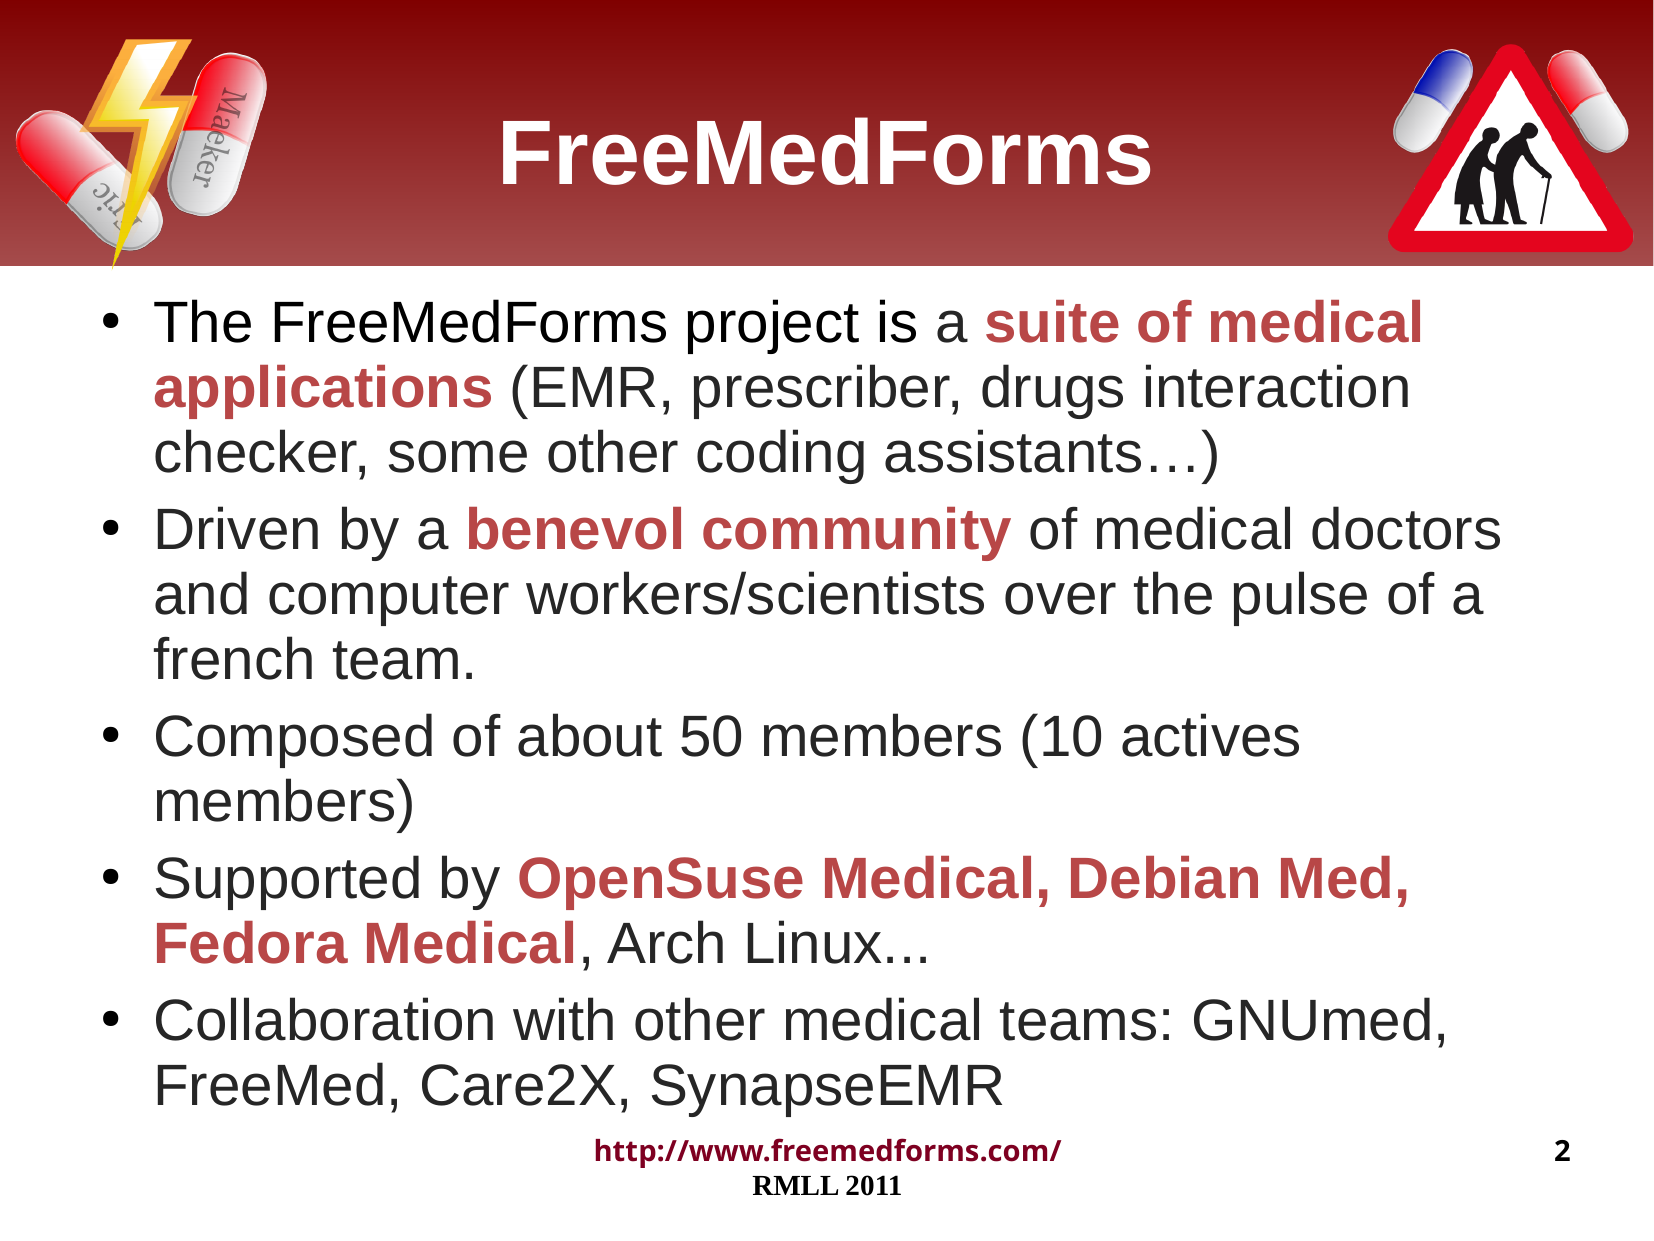

# FreeMedForms
The FreeMedForms project is a suite of medical applications (EMR, prescriber, drugs interaction checker, some other coding assistants…)
Driven by a benevol community of medical doctors and computer workers/scientists over the pulse of a french team.
Composed of about 50 members (10 actives members)
Supported by OpenSuse Medical, Debian Med, Fedora Medical, Arch Linux...
Collaboration with other medical teams: GNUmed, FreeMed, Care2X, SynapseEMR
2